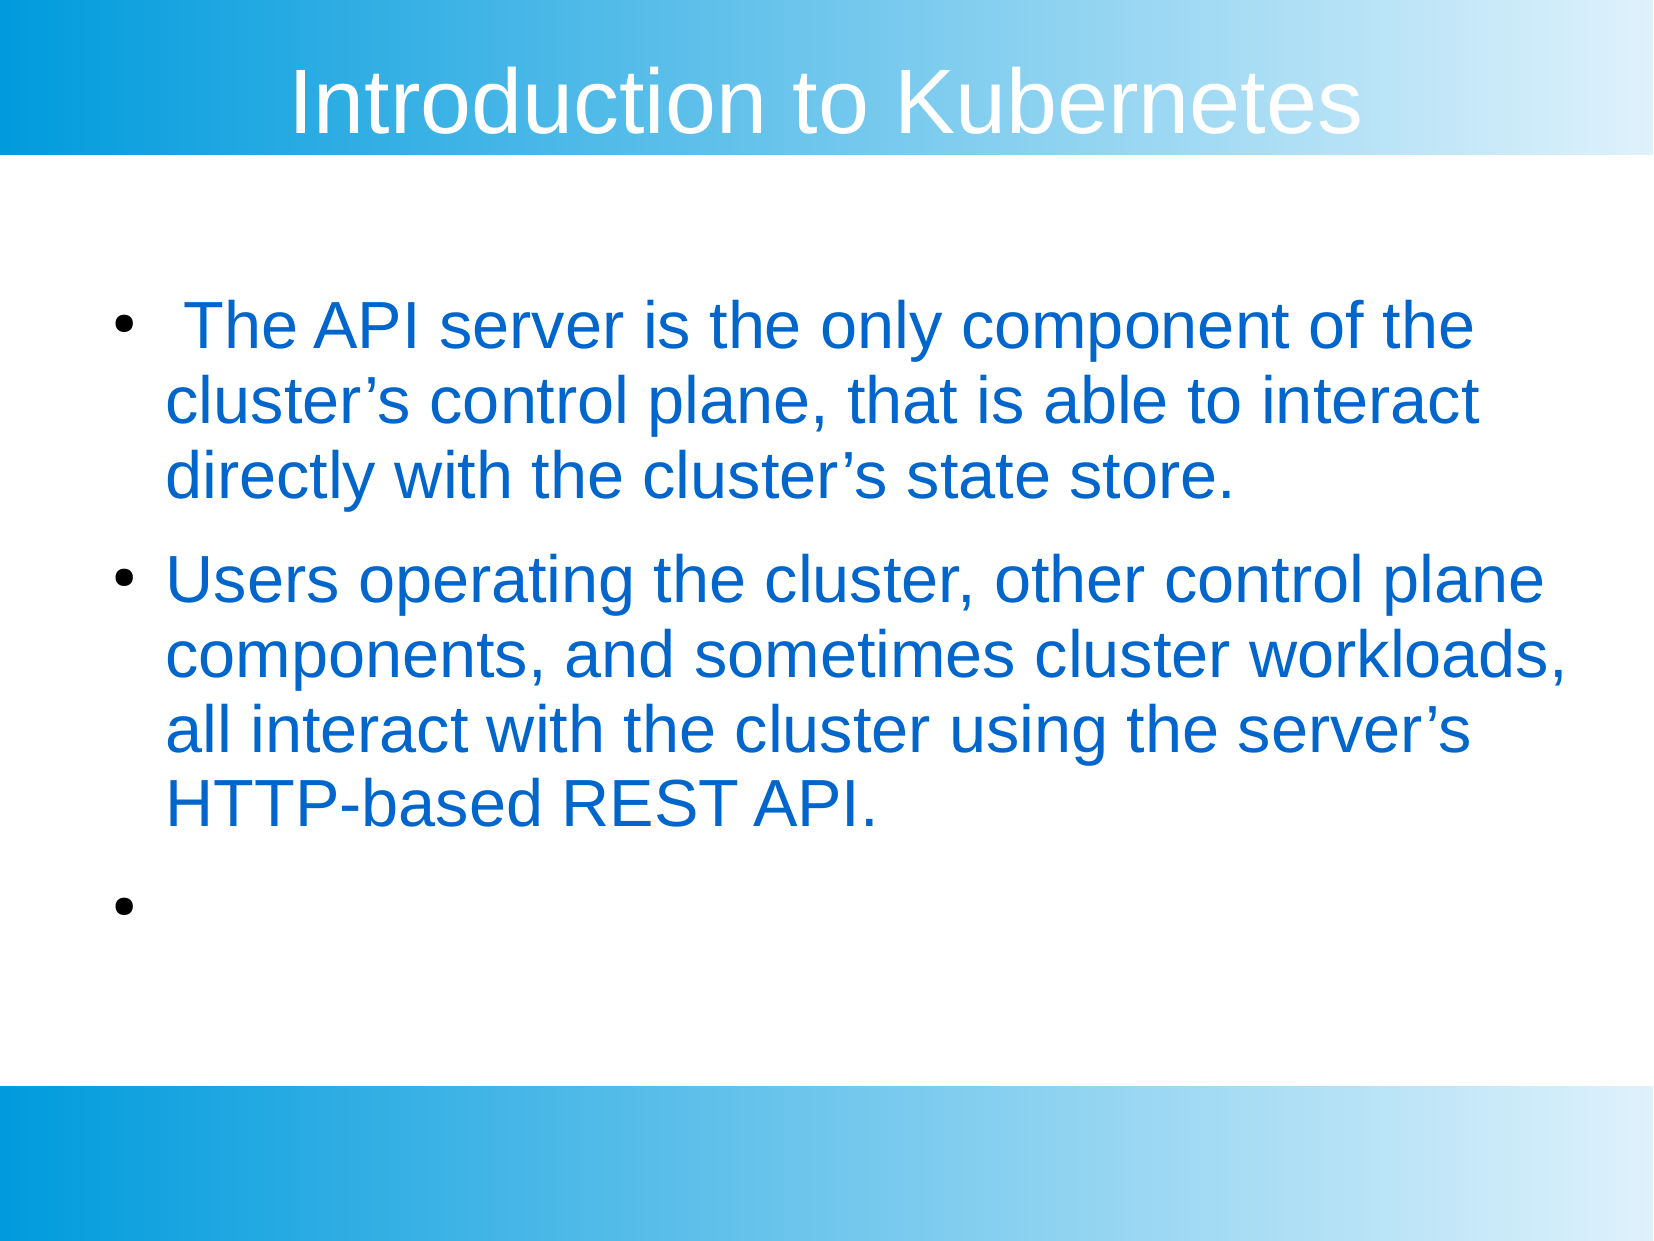

# Introduction to Kubernetes
 The API server is the only component of the cluster’s control plane, that is able to interact directly with the cluster’s state store.
Users operating the cluster, other control plane components, and sometimes cluster workloads, all interact with the cluster using the server’s HTTP-based REST API.